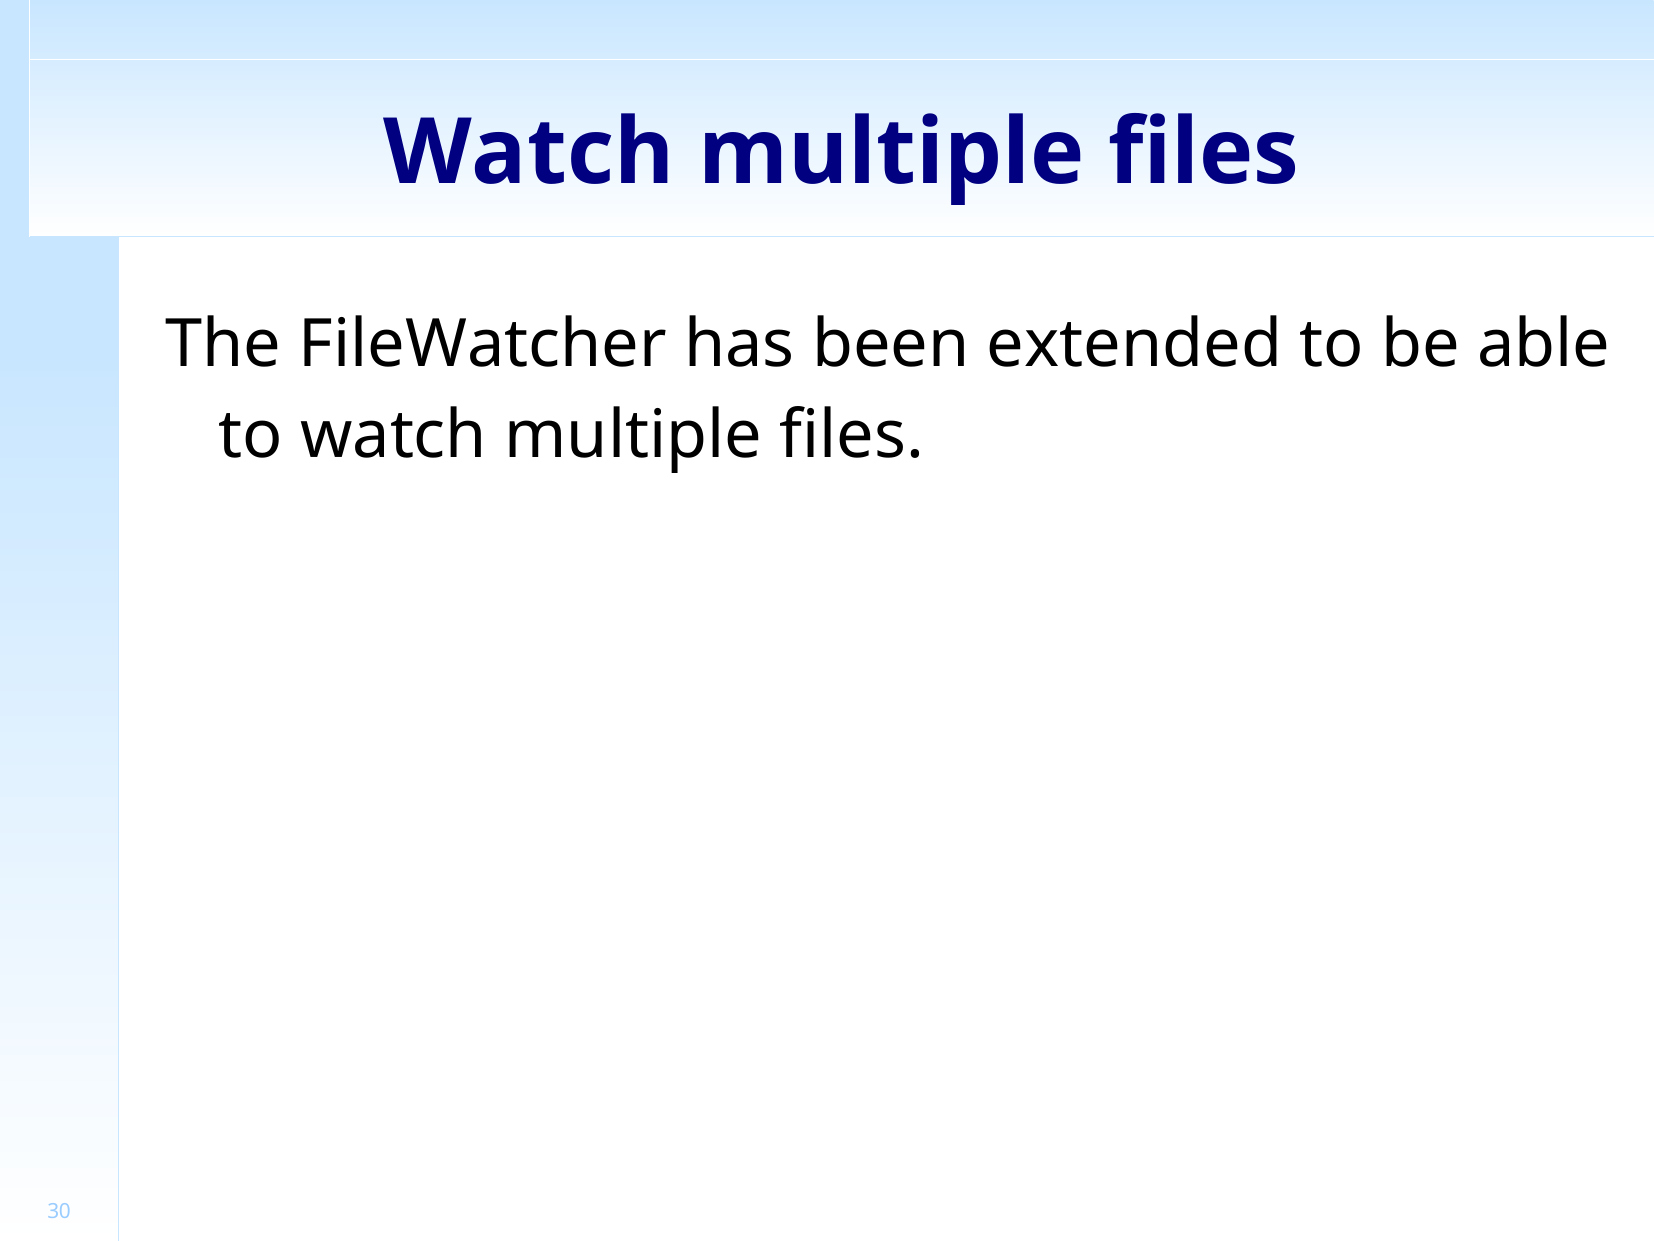

# Watch multiple files
The FileWatcher has been extended to be able to watch multiple files.